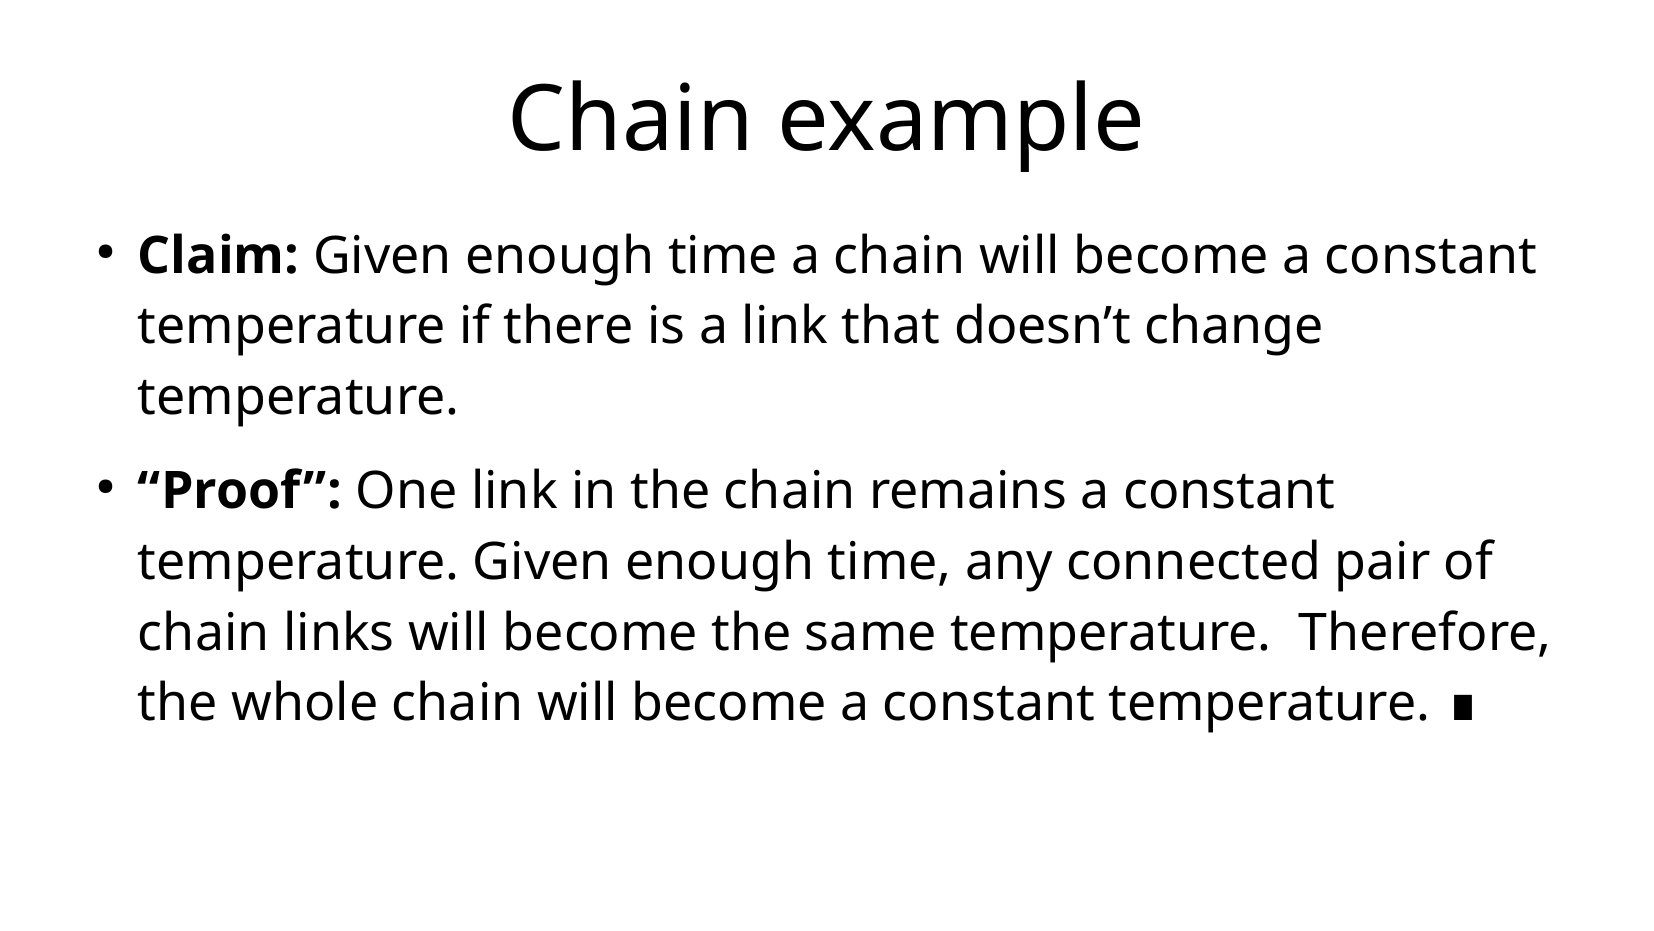

# Chain example
Claim: Given enough time a chain will become a constant temperature if there is a link that doesn’t change temperature.
“Proof”: One link in the chain remains a constant temperature. Given enough time, any connected pair of chain links will become the same temperature. Therefore, the whole chain will become a constant temperature. ∎